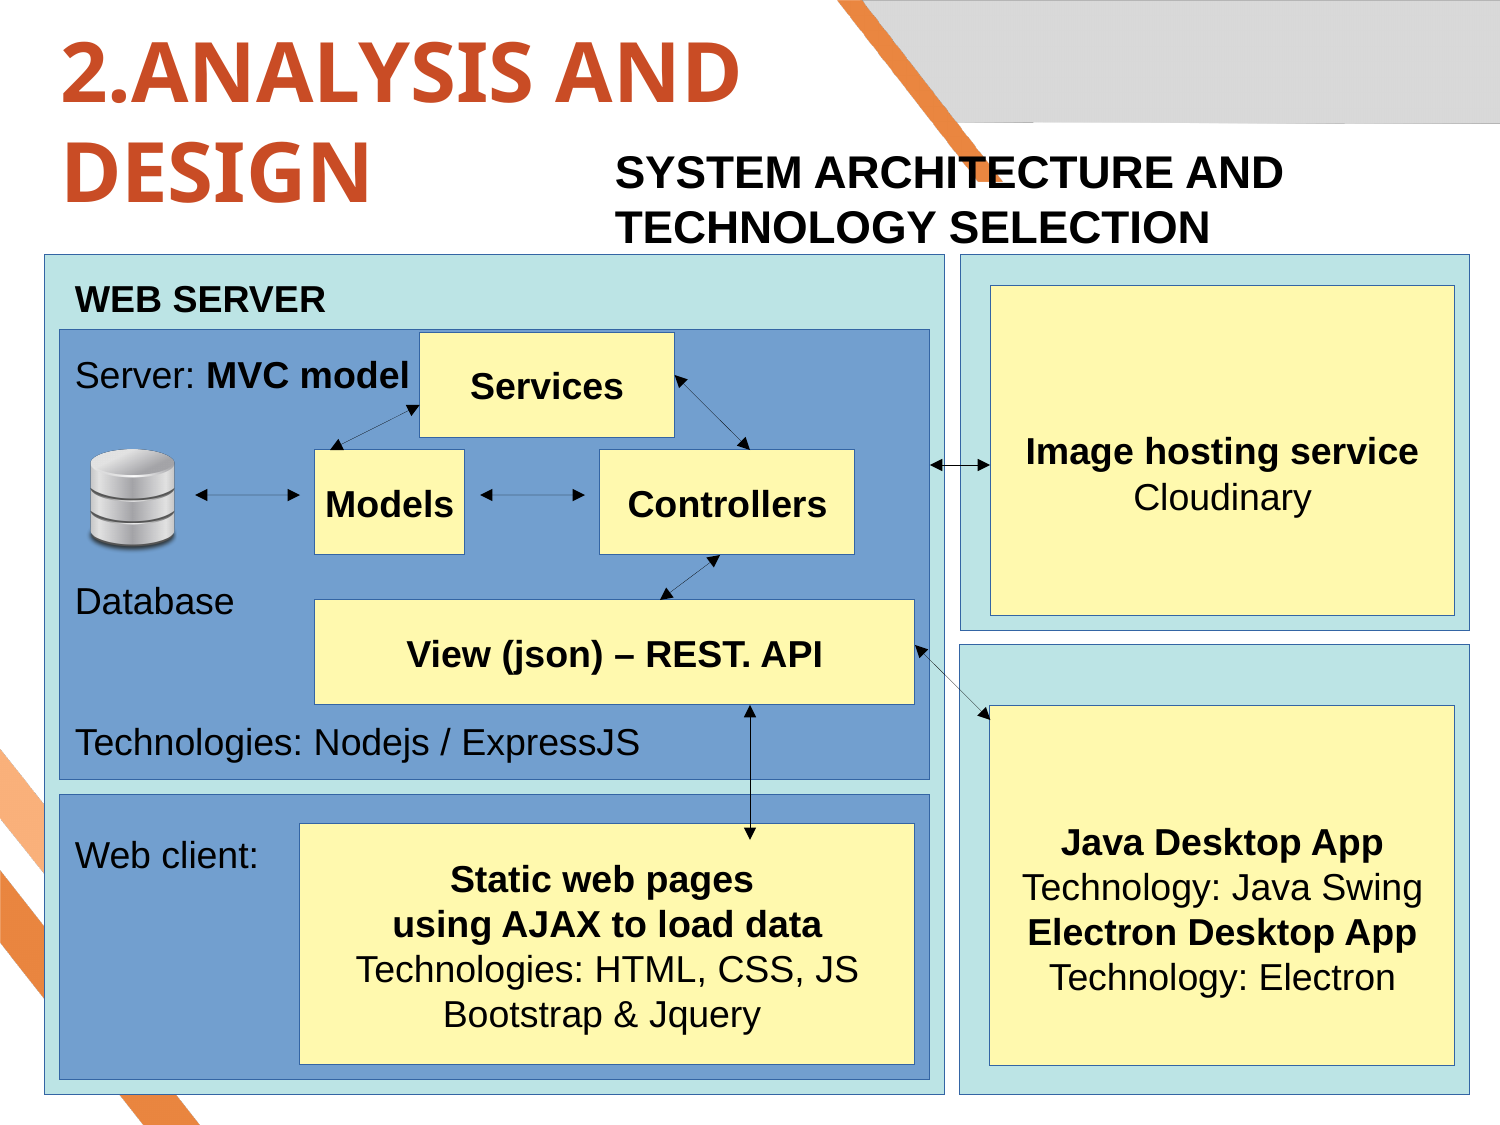

2.ANALYSIS AND DESIGN
SYSTEM ARCHITECTURE AND TECHNOLOGY SELECTION
WEB SERVER
Image hosting service
Cloudinary
Services
Server: MVC model
Models
Controllers
Database
View (json) – REST. API
Java Desktop App
Technology: Java Swing
Electron Desktop App
Technology: Electron
Technologies: Nodejs / ExpressJS
Web client:
Static web pages
using AJAX to load data
Technologies: HTML, CSS, JS
Bootstrap & Jquery